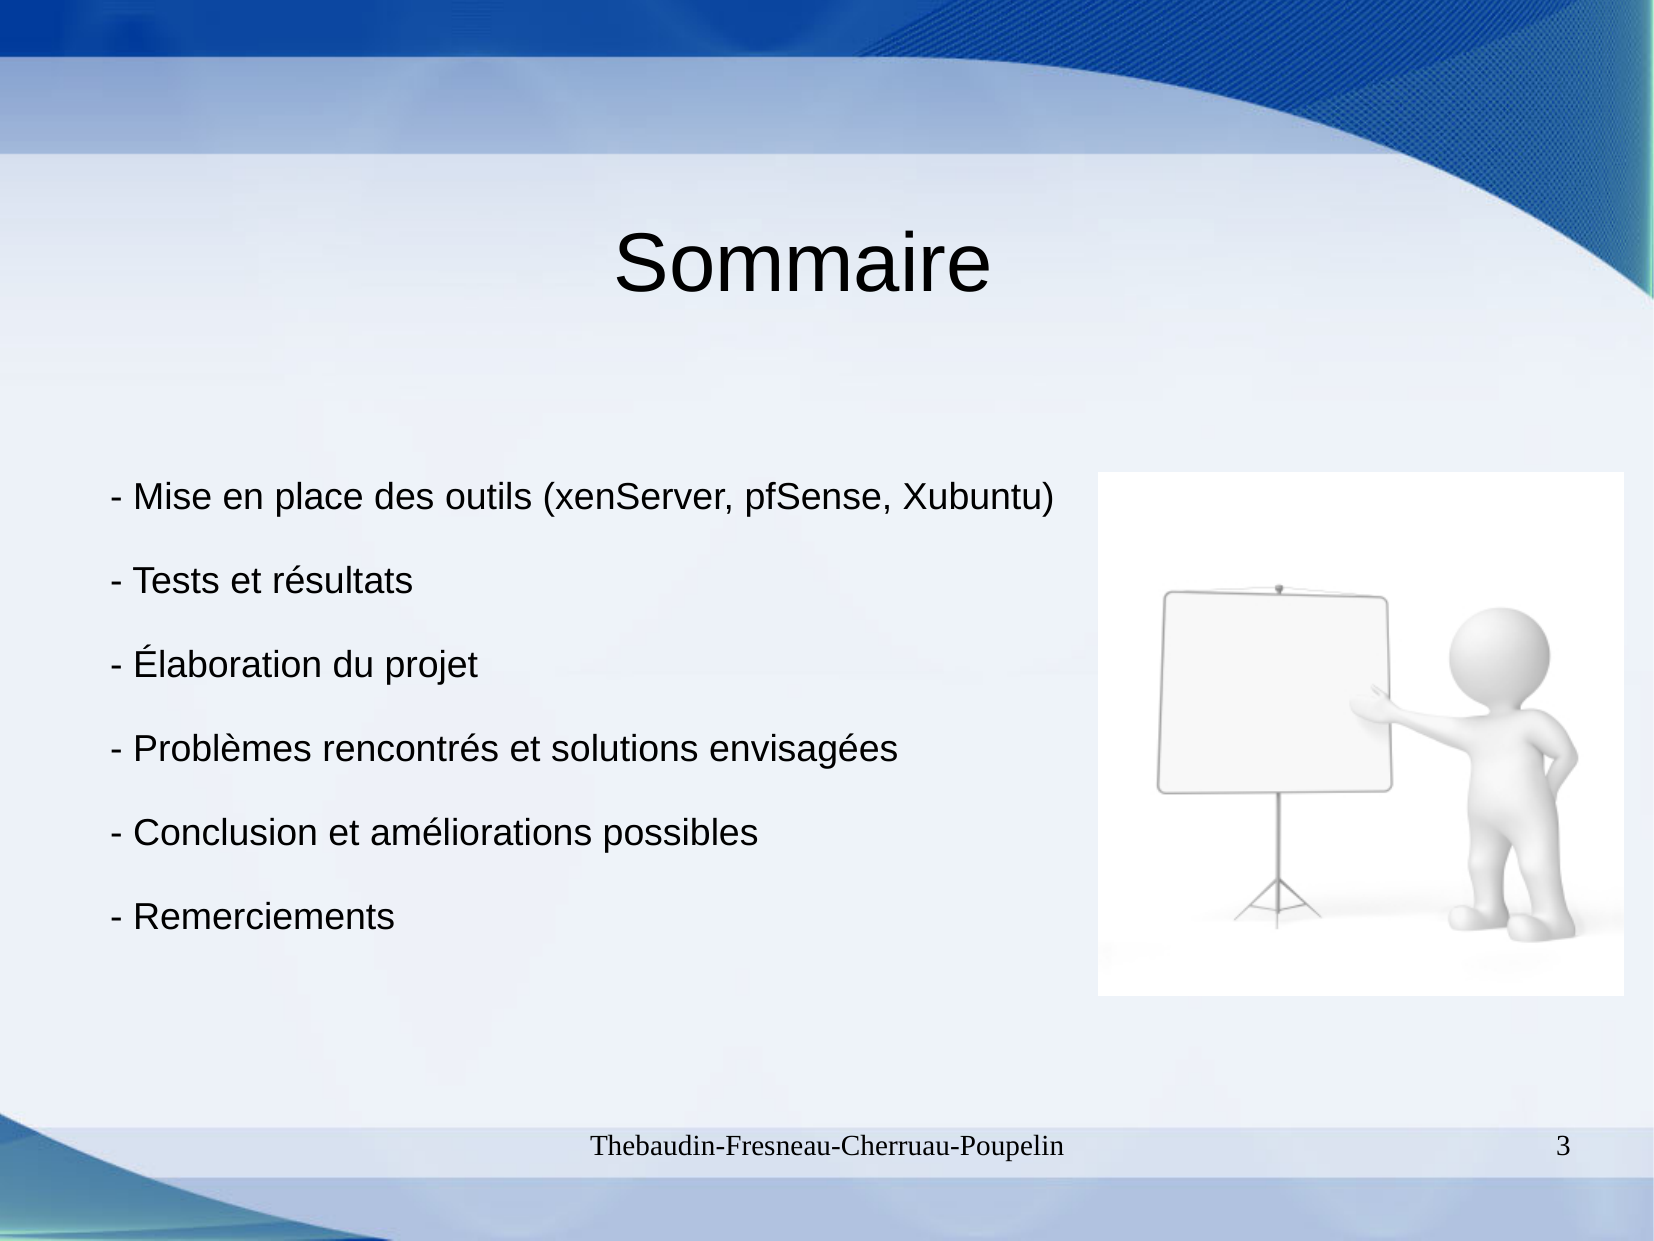

# Sommaire
- Mise en place des outils (xenServer, pfSense, Xubuntu)
- Tests et résultats
- Élaboration du projet
- Problèmes rencontrés et solutions envisagées
- Conclusion et améliorations possibles
- Remerciements
Thebaudin-Fresneau-Cherruau-Poupelin
3